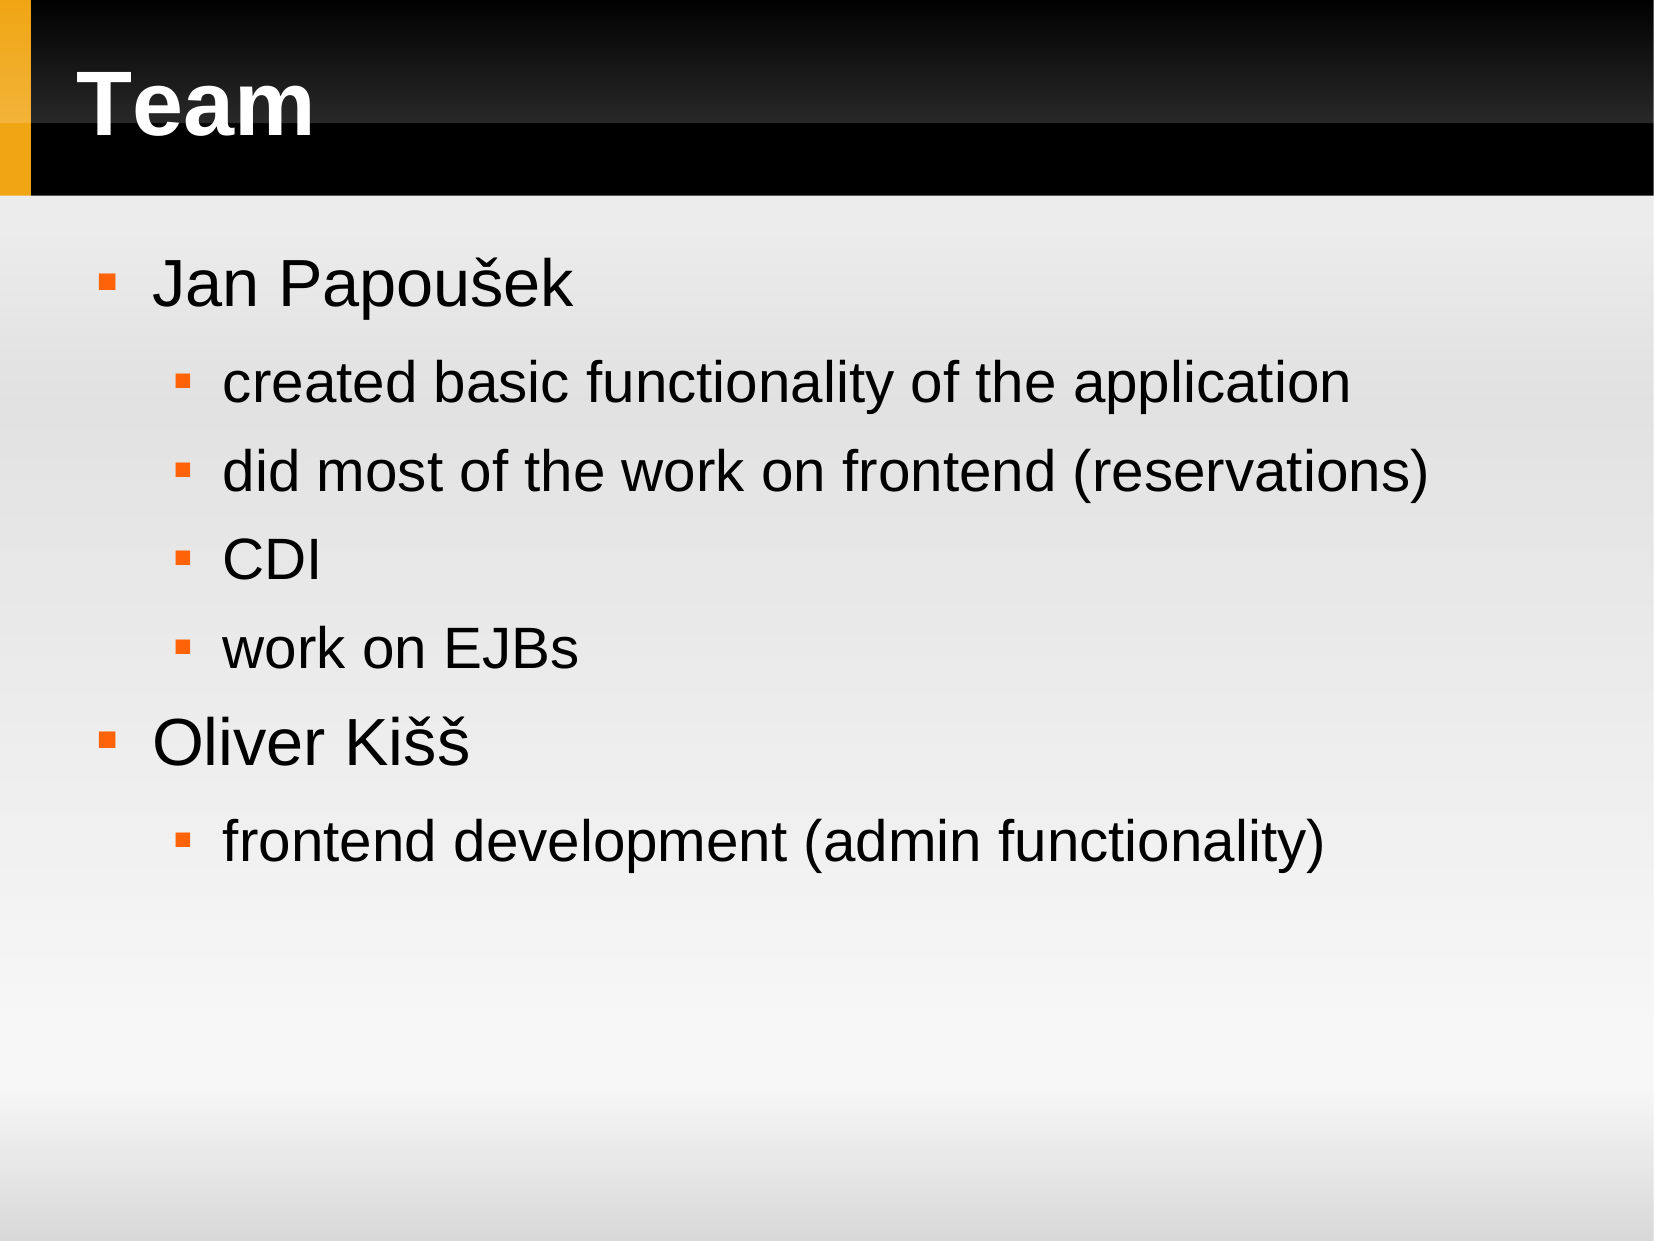

# Team
Jan Papoušek
created basic functionality of the application
did most of the work on frontend (reservations)
CDI
work on EJBs
Oliver Kišš
frontend development (admin functionality)